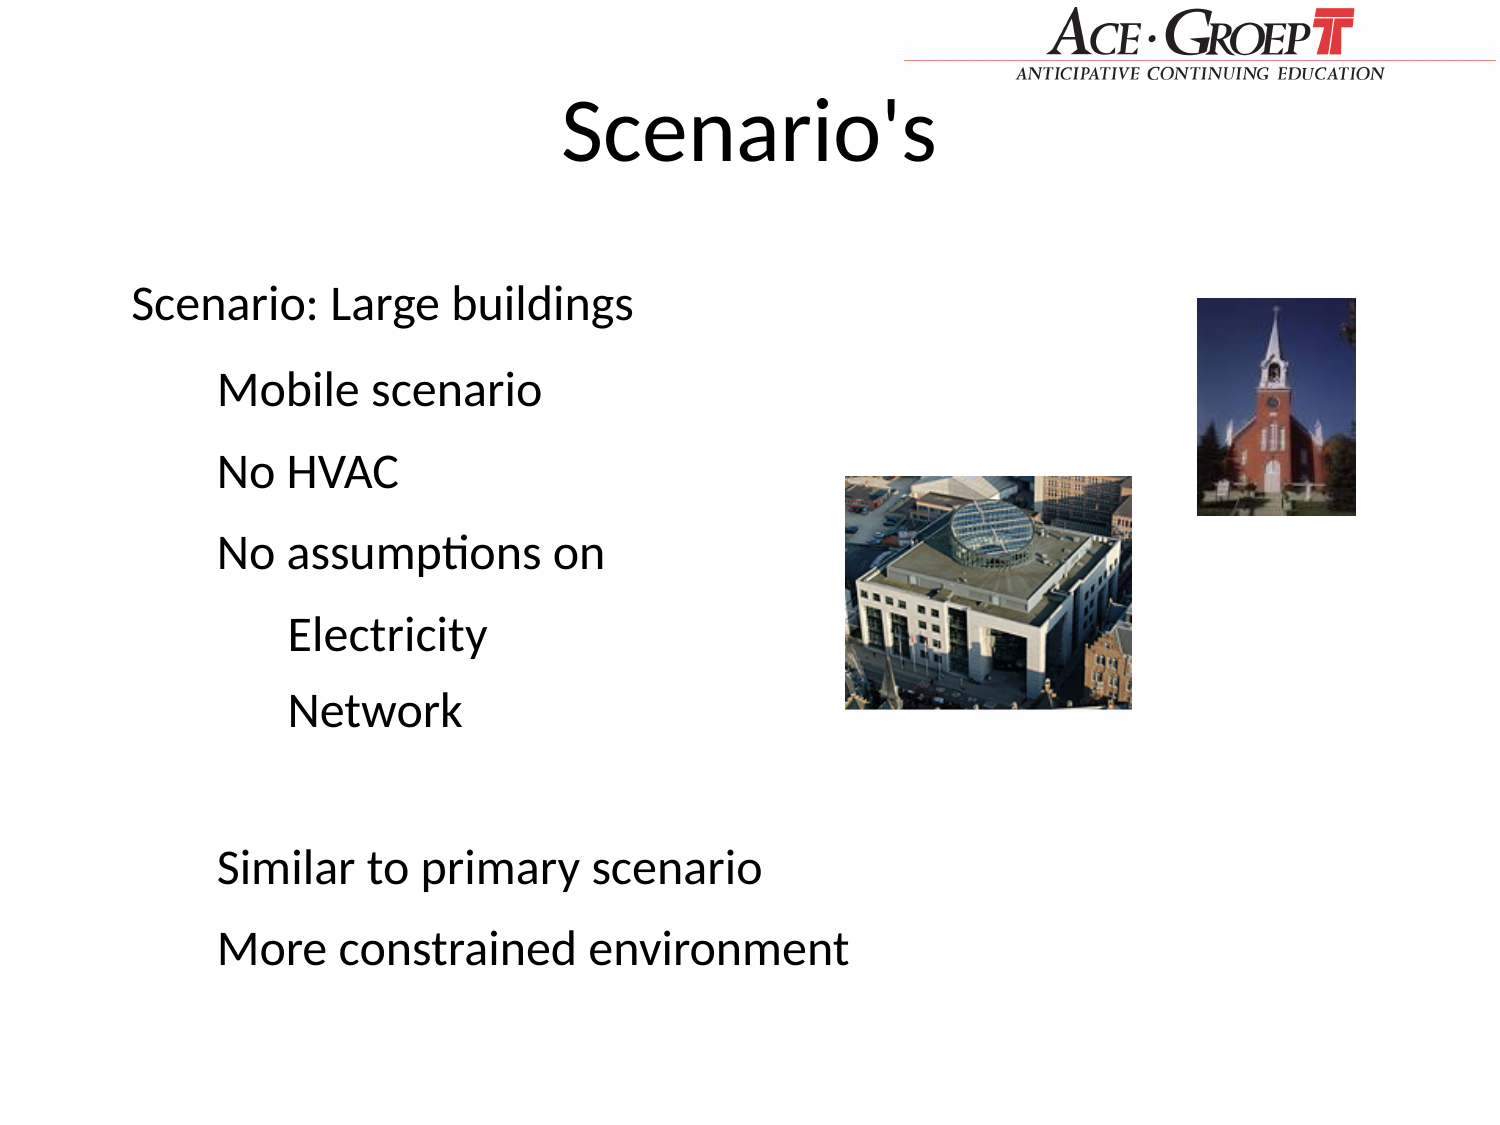

# Scenario's
Scenario: Large buildings
Mobile scenario
No HVAC
No assumptions on
Electricity
Network
Similar to primary scenario
More constrained environment